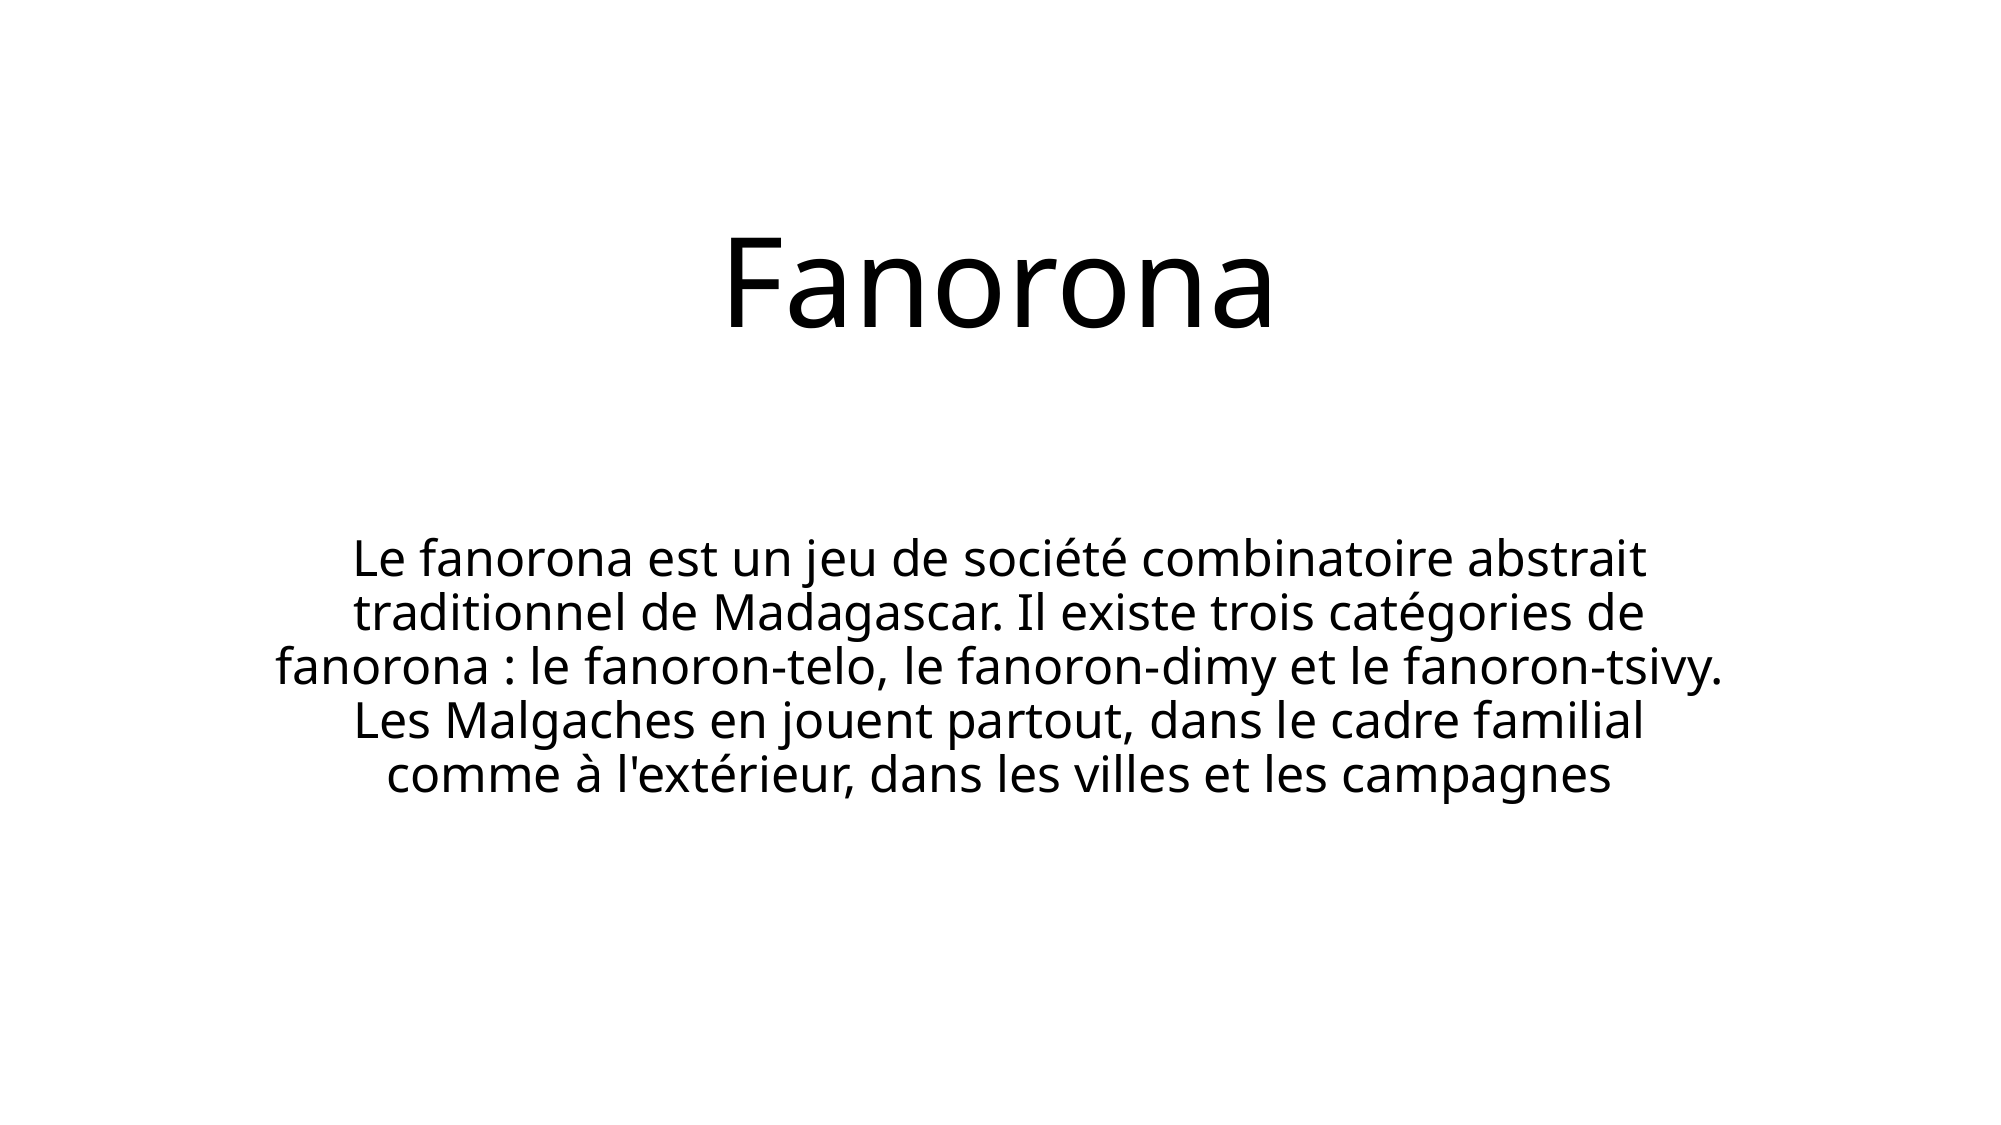

# Fanorona
Le fanorona est un jeu de société combinatoire abstrait traditionnel de Madagascar. Il existe trois catégories de fanorona : le fanoron-telo, le fanoron-dimy et le fanoron-tsivy. Les Malgaches en jouent partout, dans le cadre familial comme à l'extérieur, dans les villes et les campagnes